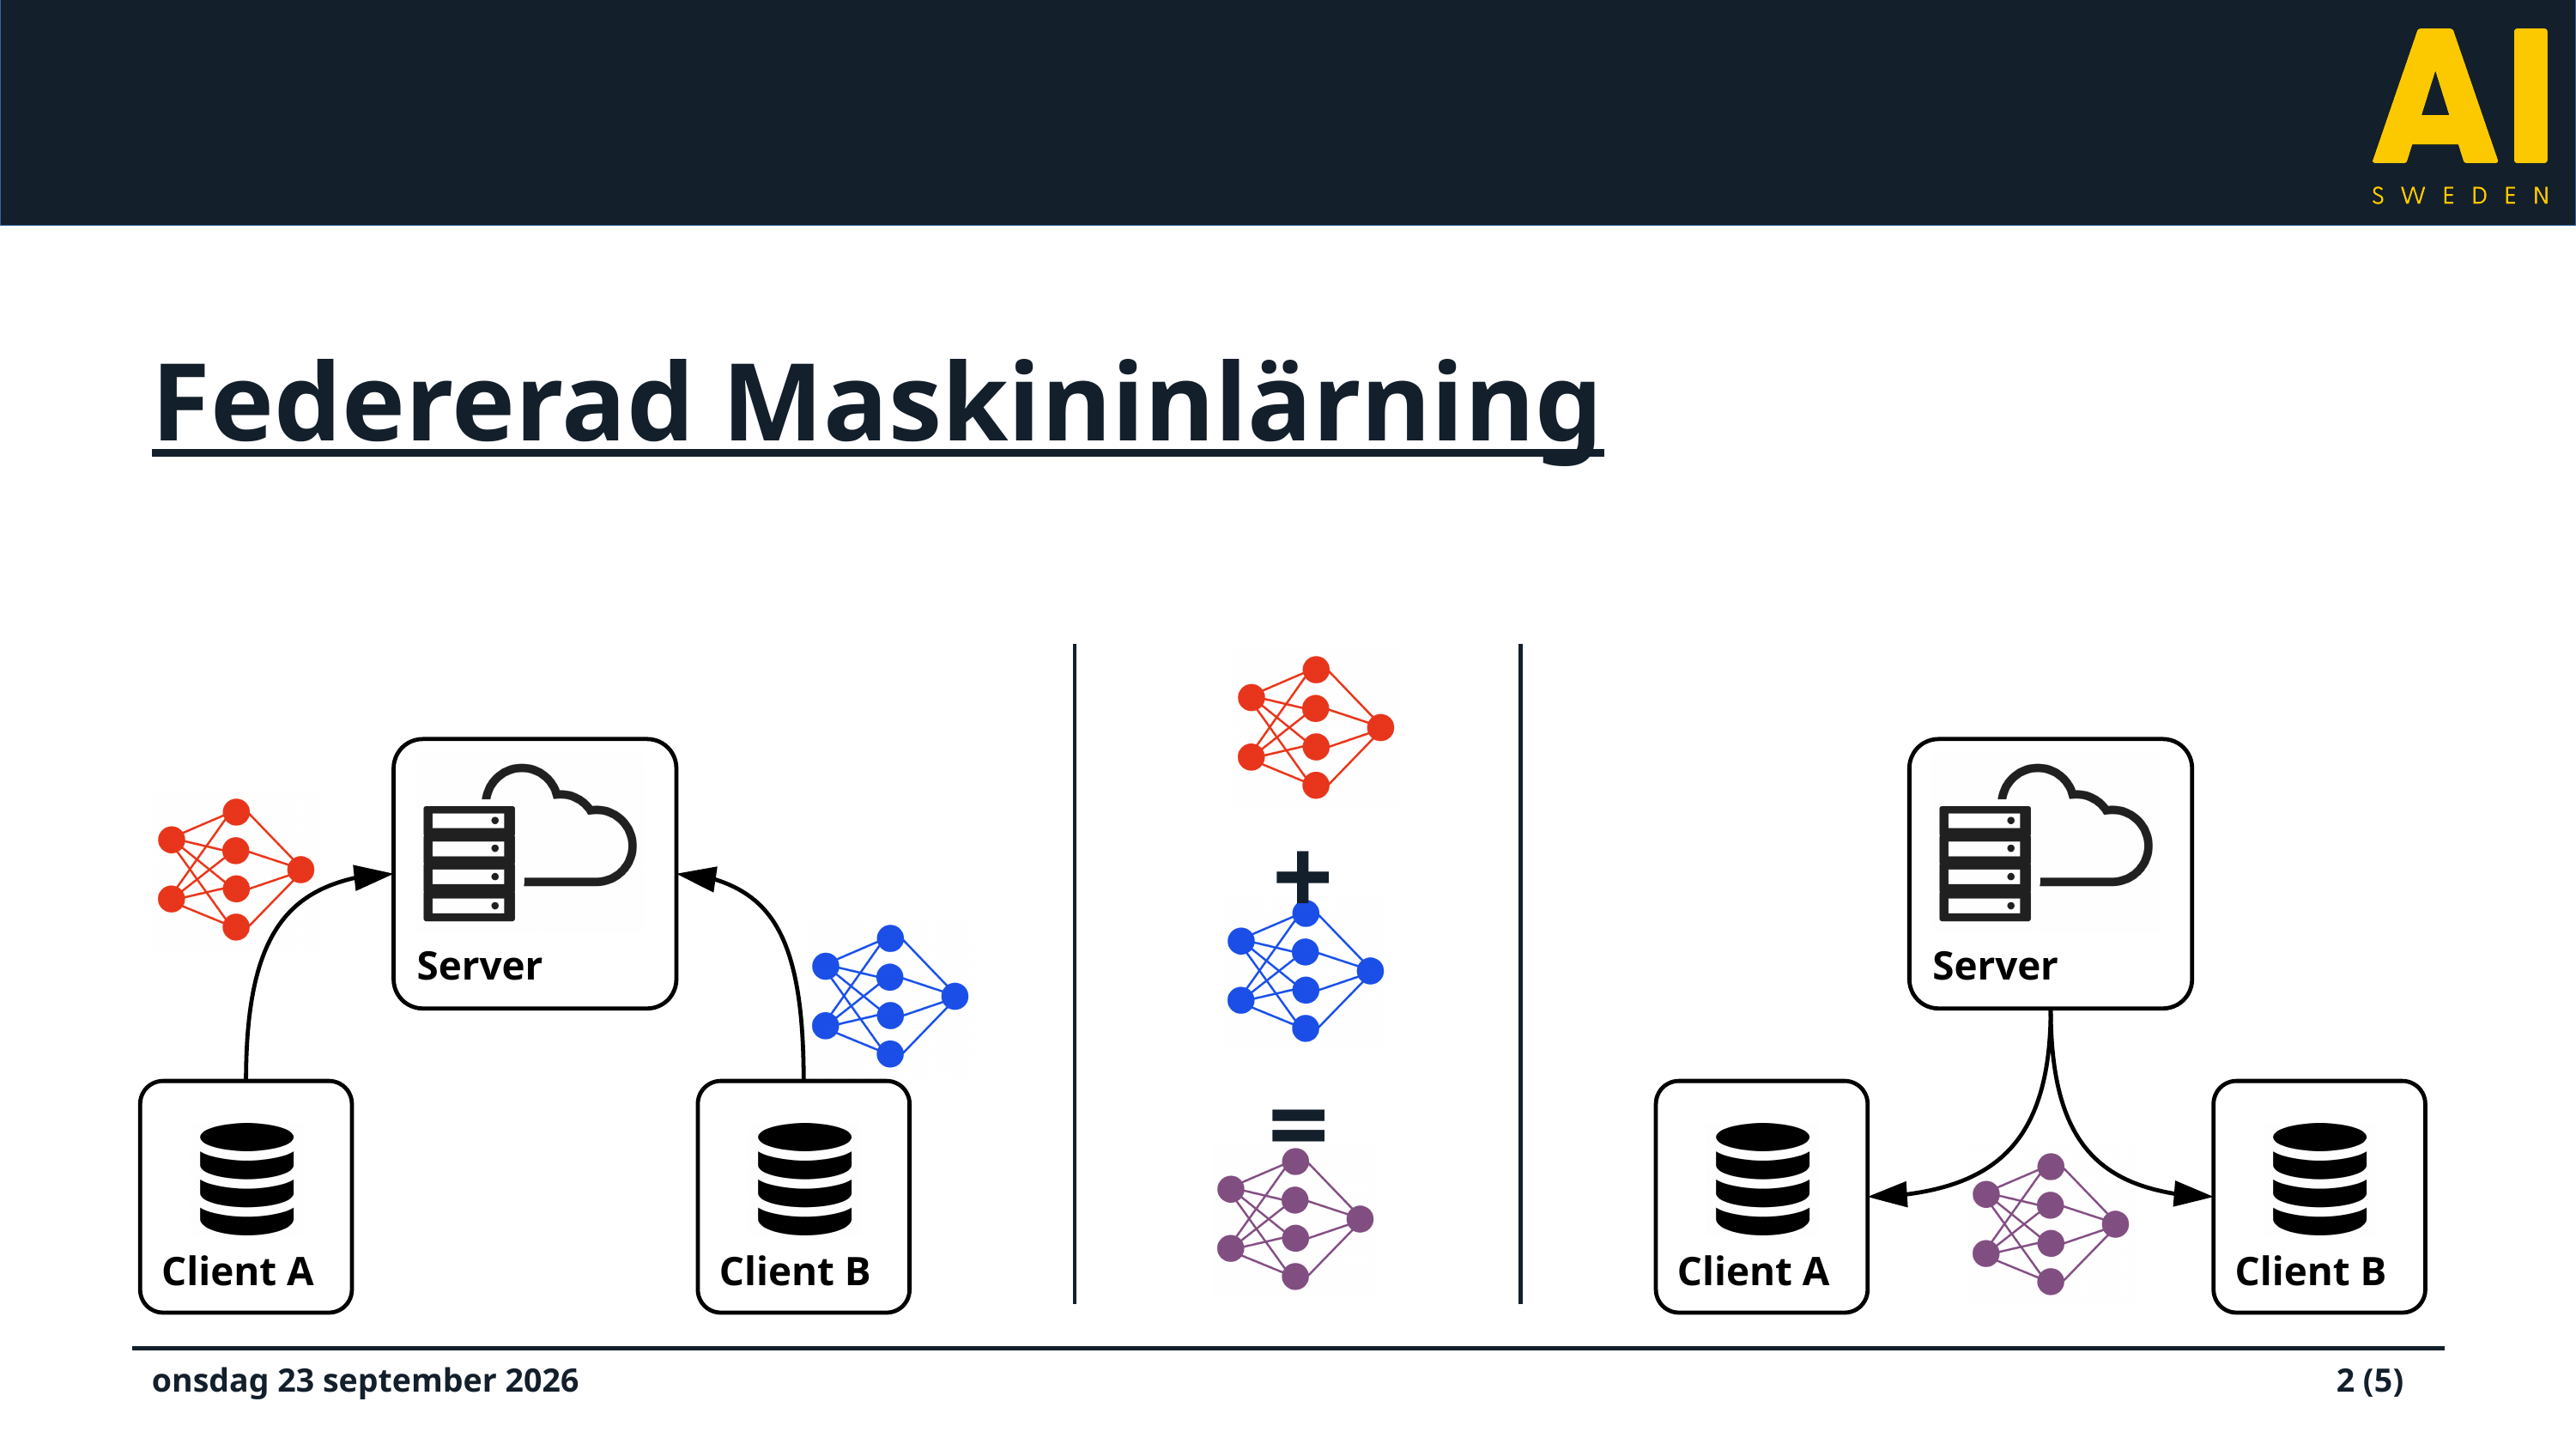

# Federerad Maskininlärning
Server
Server
+
=
Client A
Client B
Client A
Client B